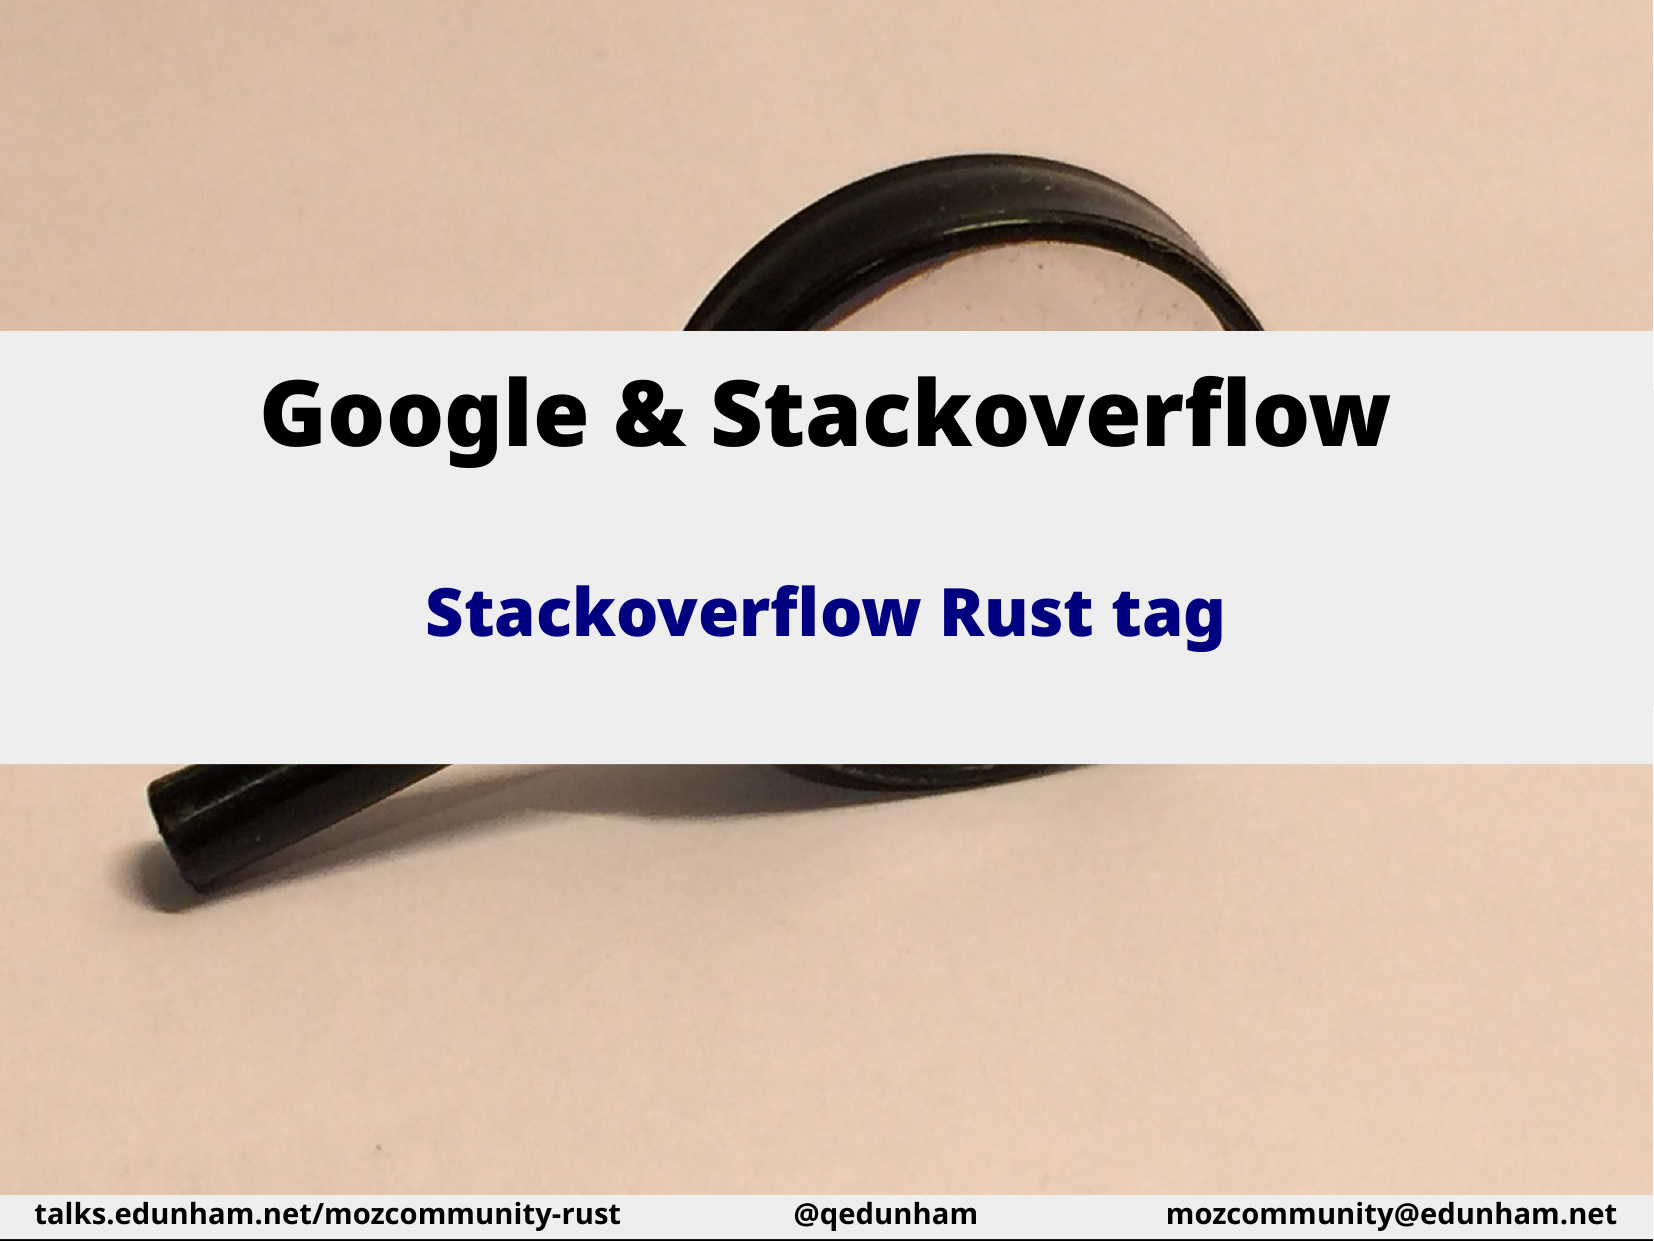

# Google & Stackoverflow Stackoverflow Rust tag